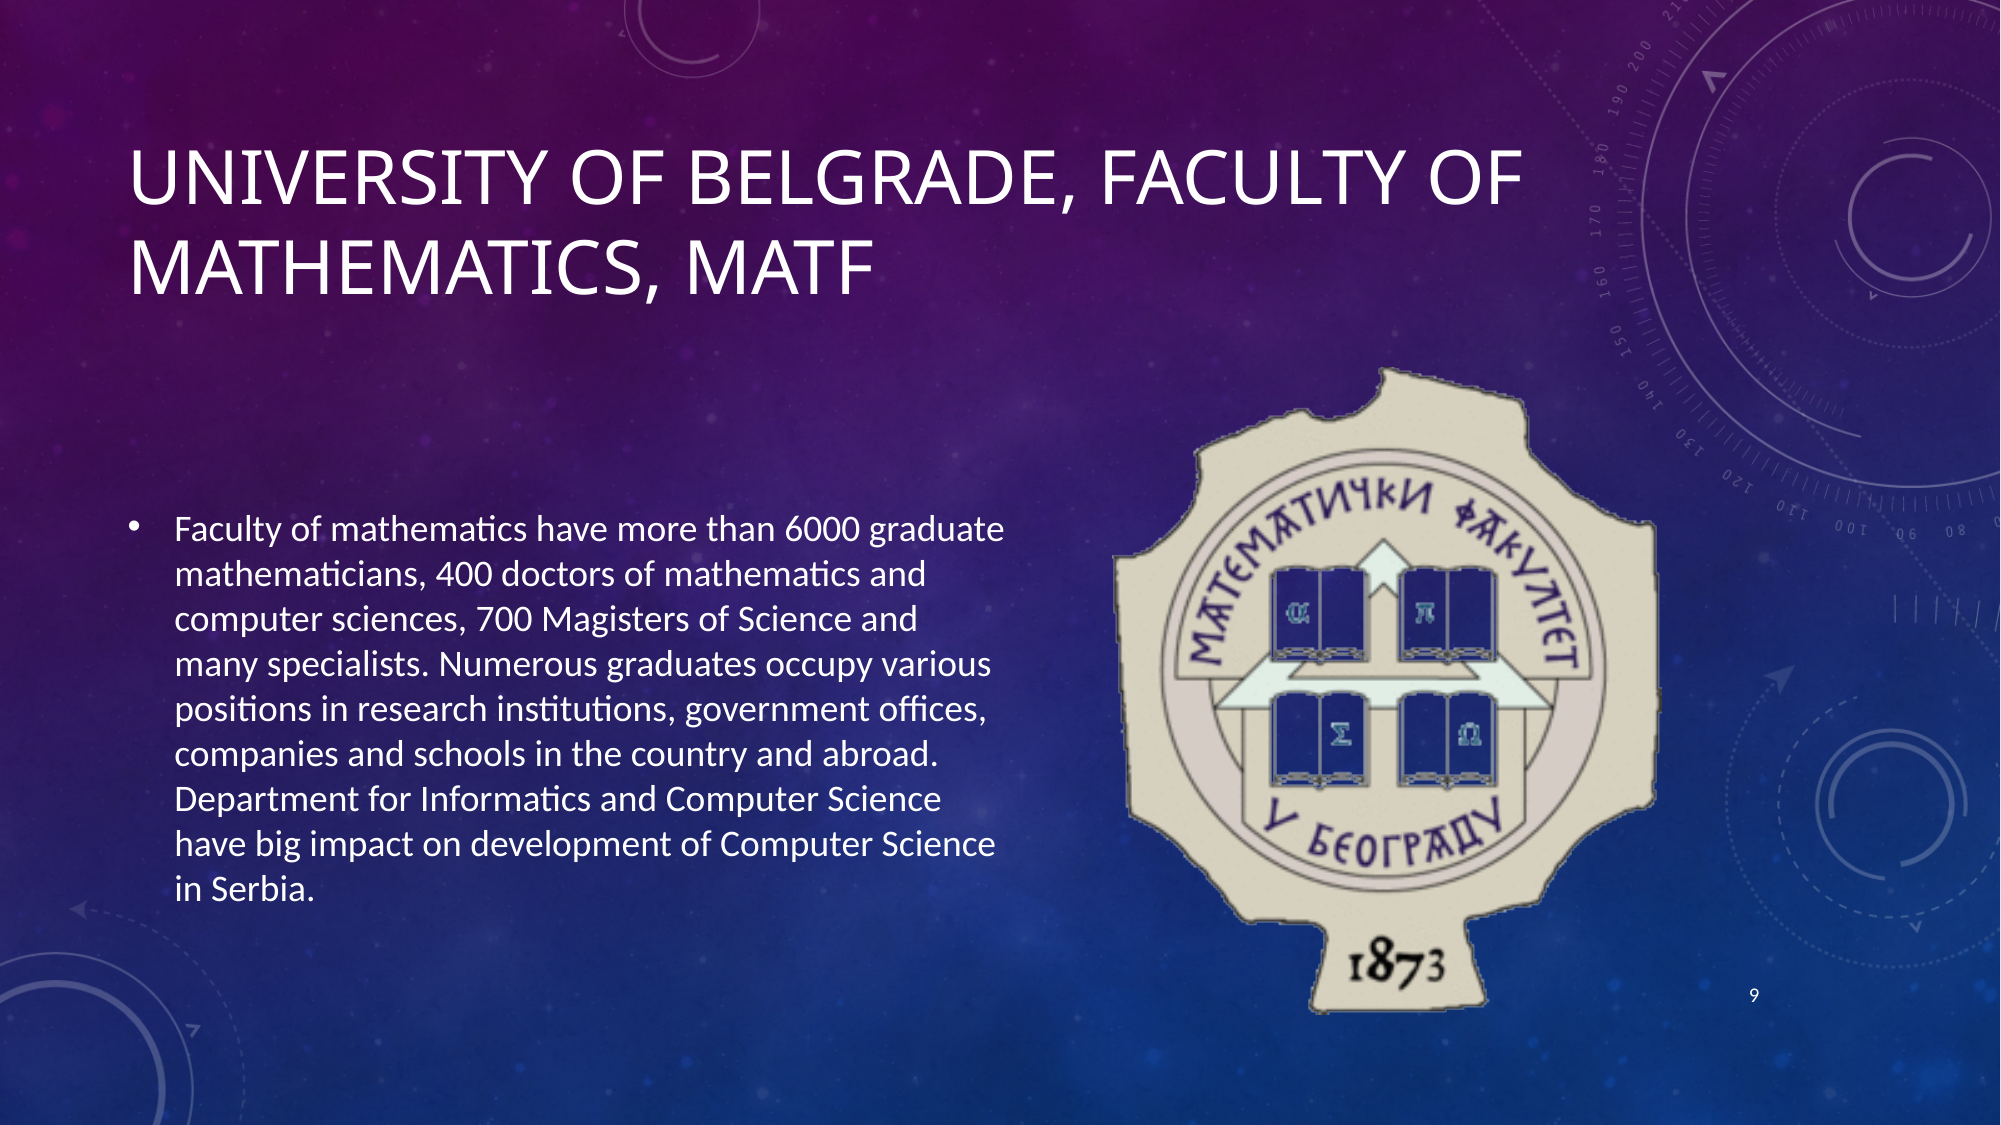

# University of Belgrade, Faculty of Mathematics, MATF
Faculty of mathematics have more than 6000 graduate mathematicians, 400 doctors of mathematics and computer sciences, 700 Magisters of Science and many specialists. Numerous graduates occupy various positions in research institutions, government offices, companies and schools in the country and abroad. Department for Informatics and Computer Science have big impact on development of Computer Science in Serbia.
9